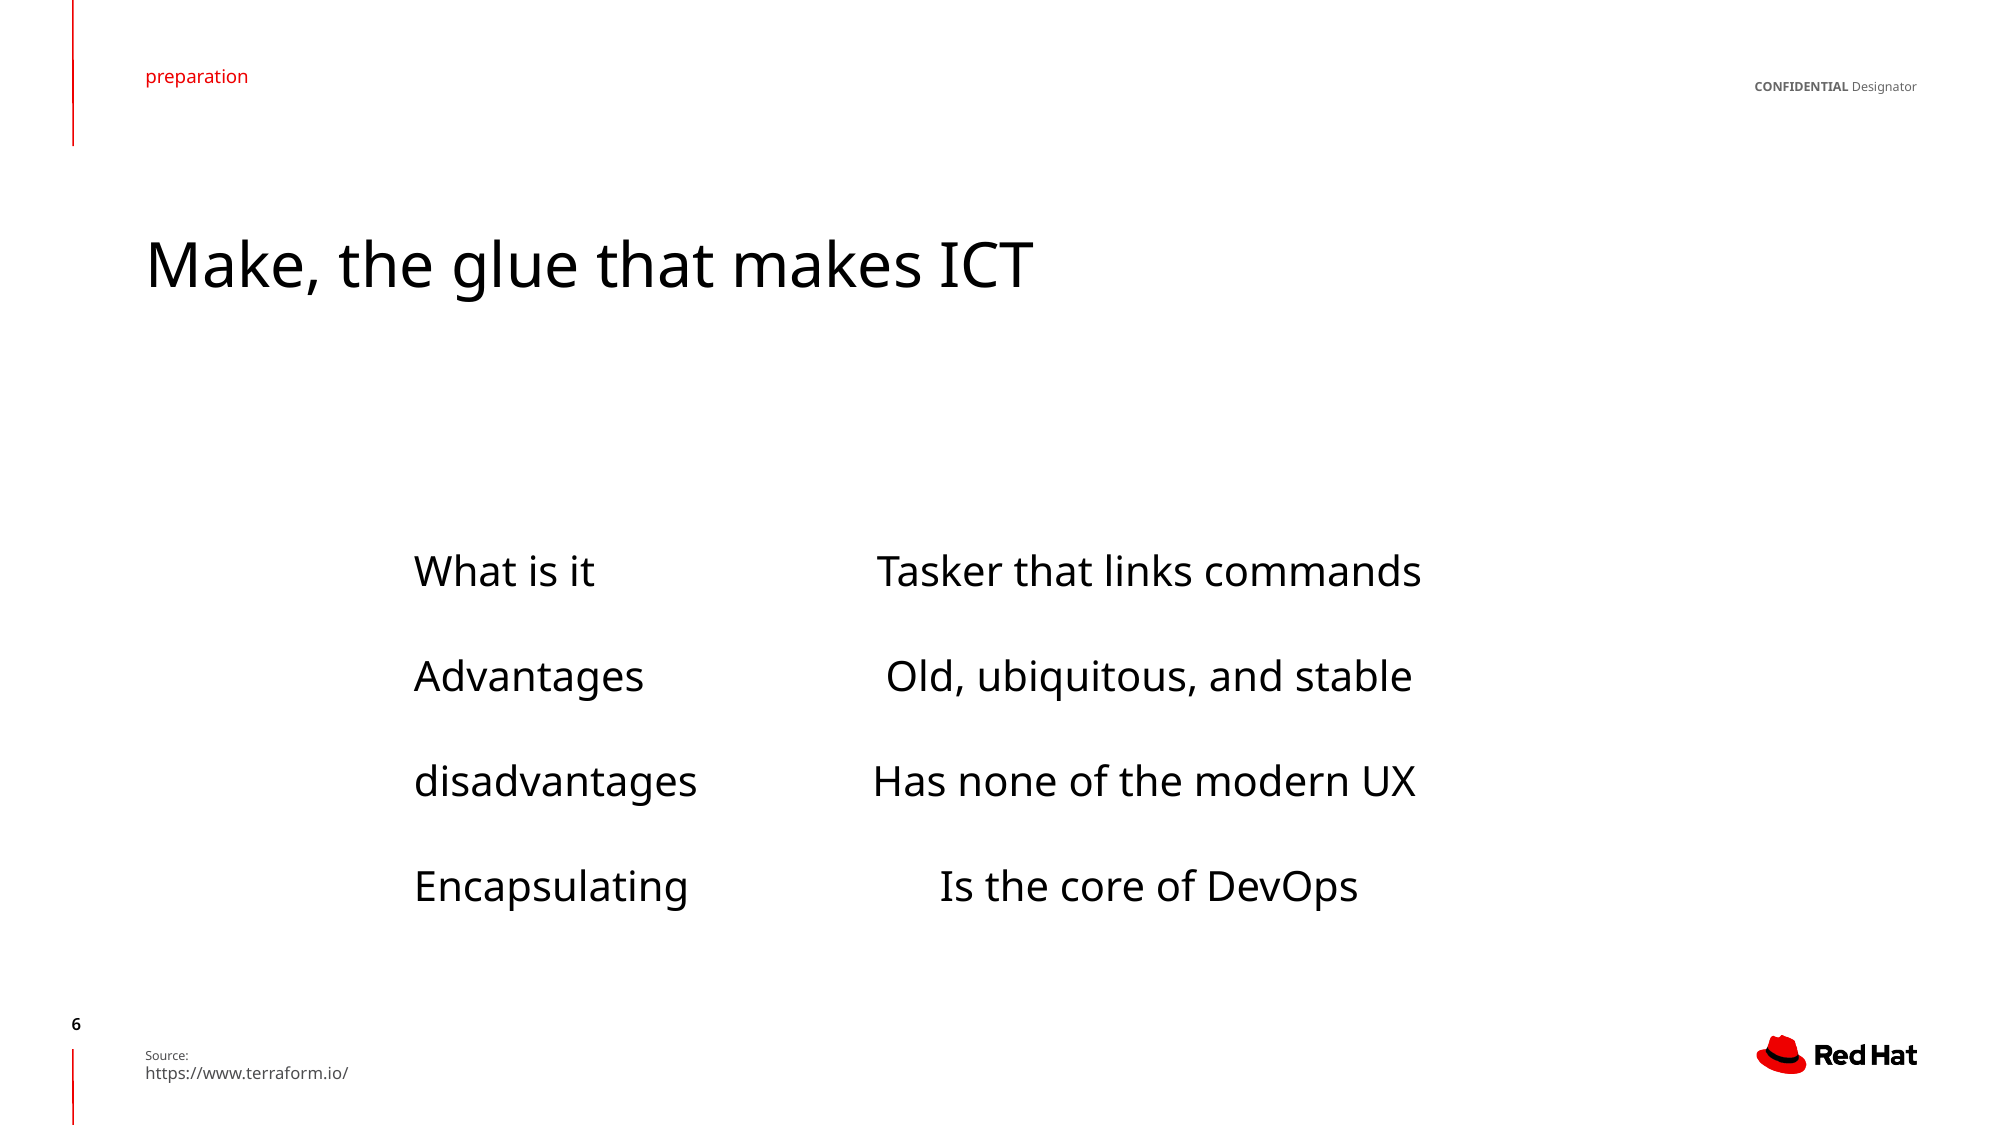

# preparation
CONFIDENTIAL Designator
Make, the glue that makes ICT
What is it
Advantages
disadvantages
Encapsulating
Tasker that links commands
Old, ubiquitous, and stable
Has none of the modern UX
Is the core of DevOps
Source:
https://www.terraform.io/
6